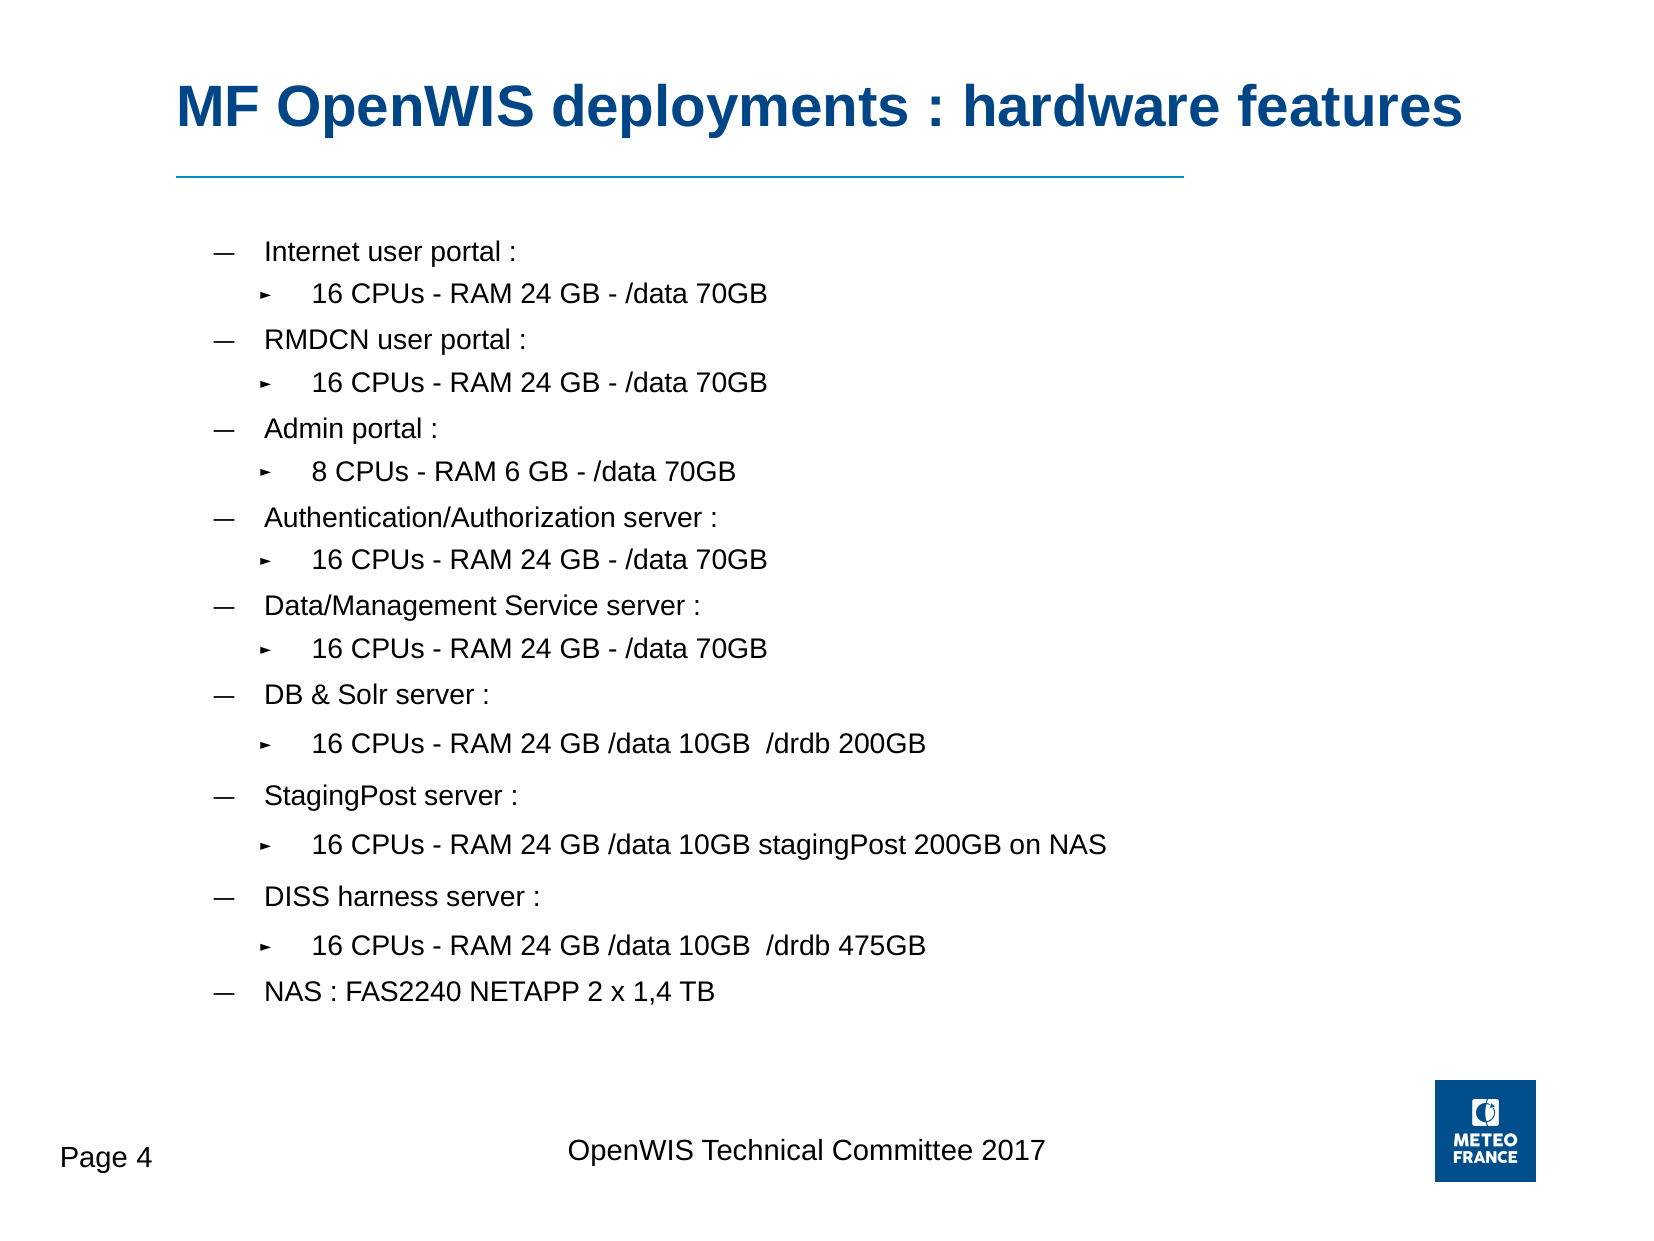

# MF OpenWIS deployments : hardware features
Internet user portal :
16 CPUs - RAM 24 GB - /data 70GB
RMDCN user portal :
16 CPUs - RAM 24 GB - /data 70GB
Admin portal :
8 CPUs - RAM 6 GB - /data 70GB
Authentication/Authorization server :
16 CPUs - RAM 24 GB - /data 70GB
Data/Management Service server :
16 CPUs - RAM 24 GB - /data 70GB
DB & Solr server :
16 CPUs - RAM 24 GB /data 10GB /drdb 200GB
StagingPost server :
16 CPUs - RAM 24 GB /data 10GB stagingPost 200GB on NAS
DISS harness server :
16 CPUs - RAM 24 GB /data 10GB /drdb 475GB
NAS : FAS2240 NETAPP 2 x 1,4 TB
OpenWIS Technical Committee 2017
4